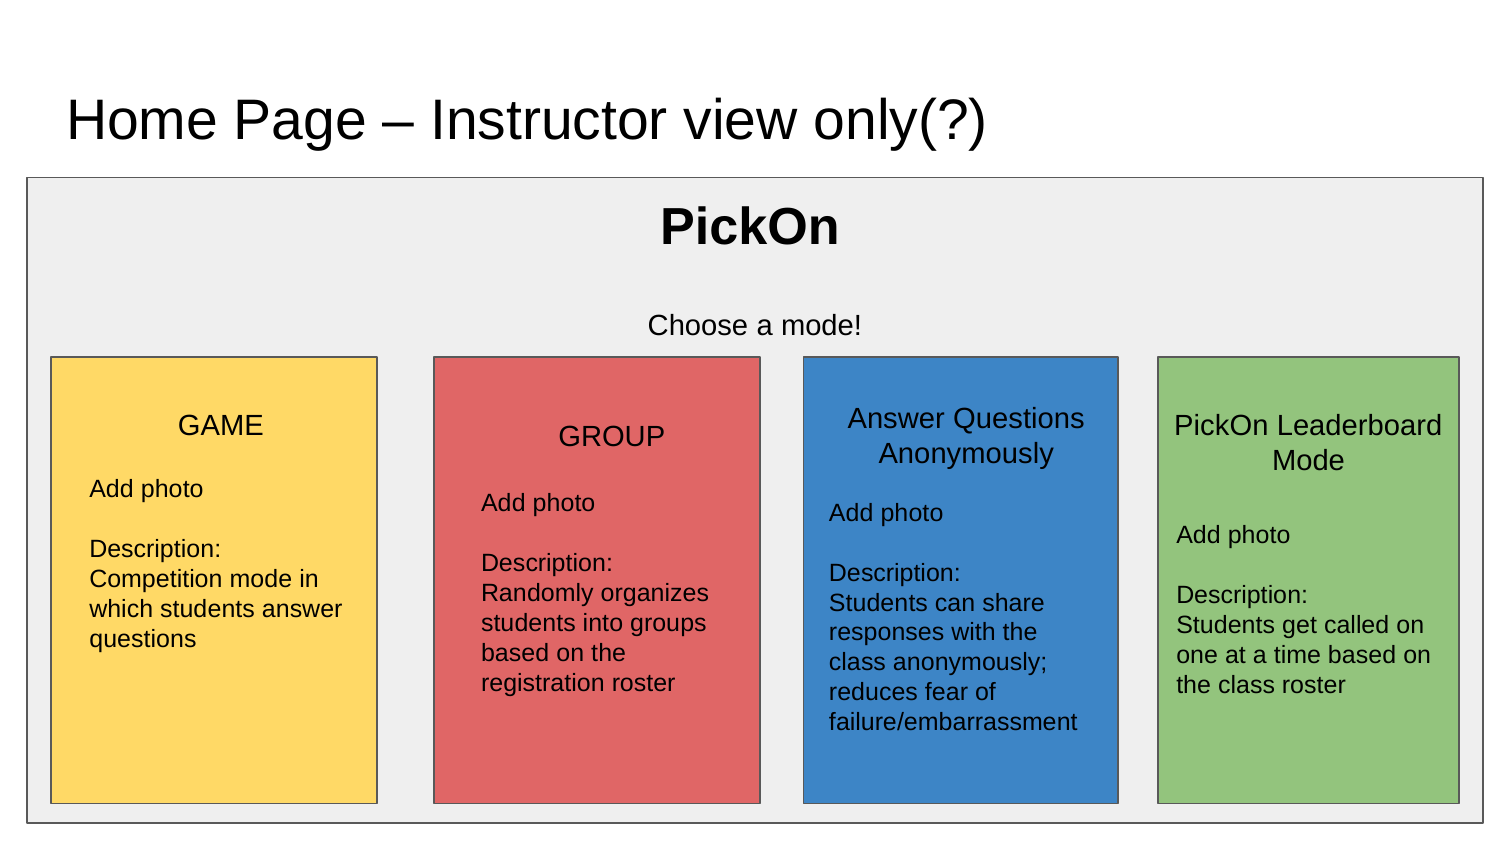

# Home Page – Instructor view only(?)
PickOn
Choose a mode!
Answer Questions Anonymously
GAME
PickOn Leaderboard Mode
GROUP
Add photo
Description: Competition mode in which students answer questions
Add photo
Description:
Randomly organizes students into groups based on the registration roster
Add photo
Description:
Students can share responses with the class anonymously; reduces fear of failure/embarrassment
Add photo
Description:
Students get called on one at a time based on the class roster